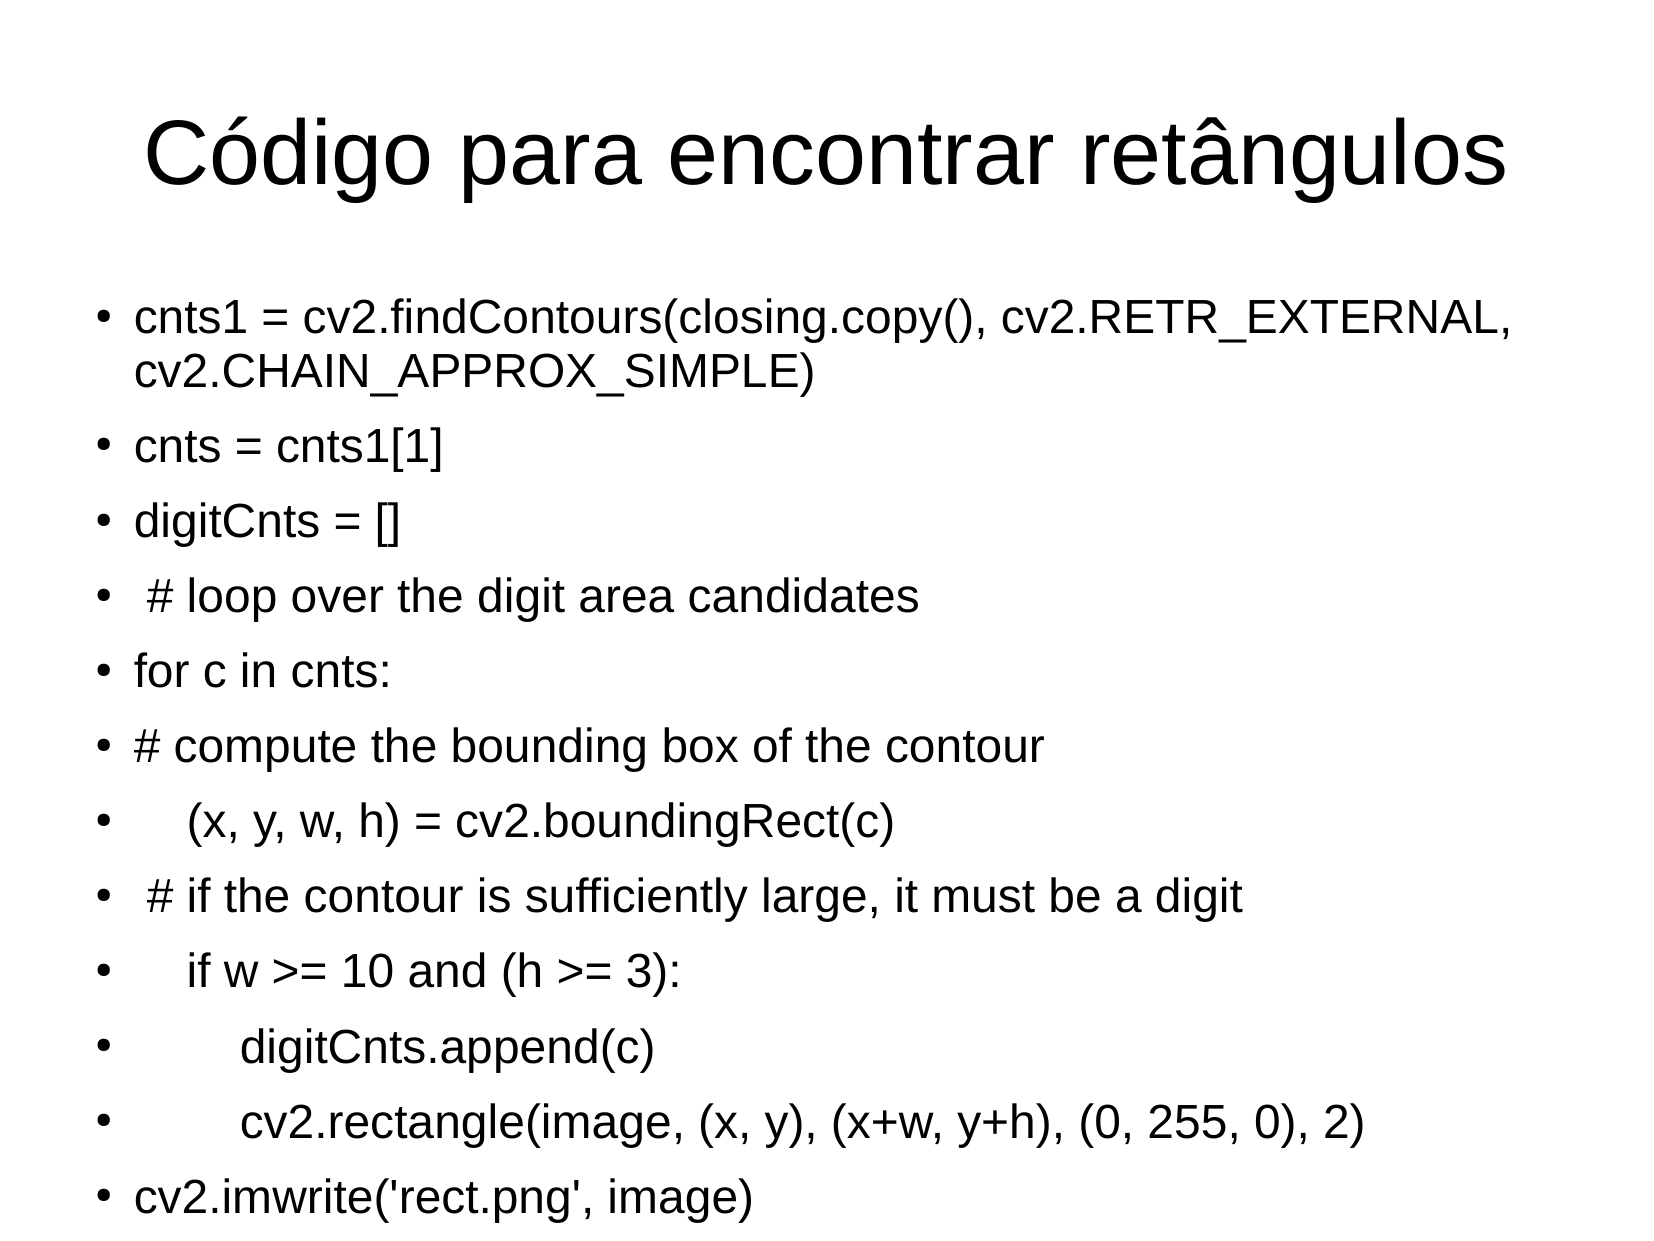

# Código para encontrar retângulos
cnts1 = cv2.findContours(closing.copy(), cv2.RETR_EXTERNAL, cv2.CHAIN_APPROX_SIMPLE)
cnts = cnts1[1]
digitCnts = []
 # loop over the digit area candidates
for c in cnts:
# compute the bounding box of the contour
 (x, y, w, h) = cv2.boundingRect(c)
 # if the contour is sufficiently large, it must be a digit
 if w >= 10 and (h >= 3):
 digitCnts.append(c)
 cv2.rectangle(image, (x, y), (x+w, y+h), (0, 255, 0), 2)
cv2.imwrite('rect.png', image)